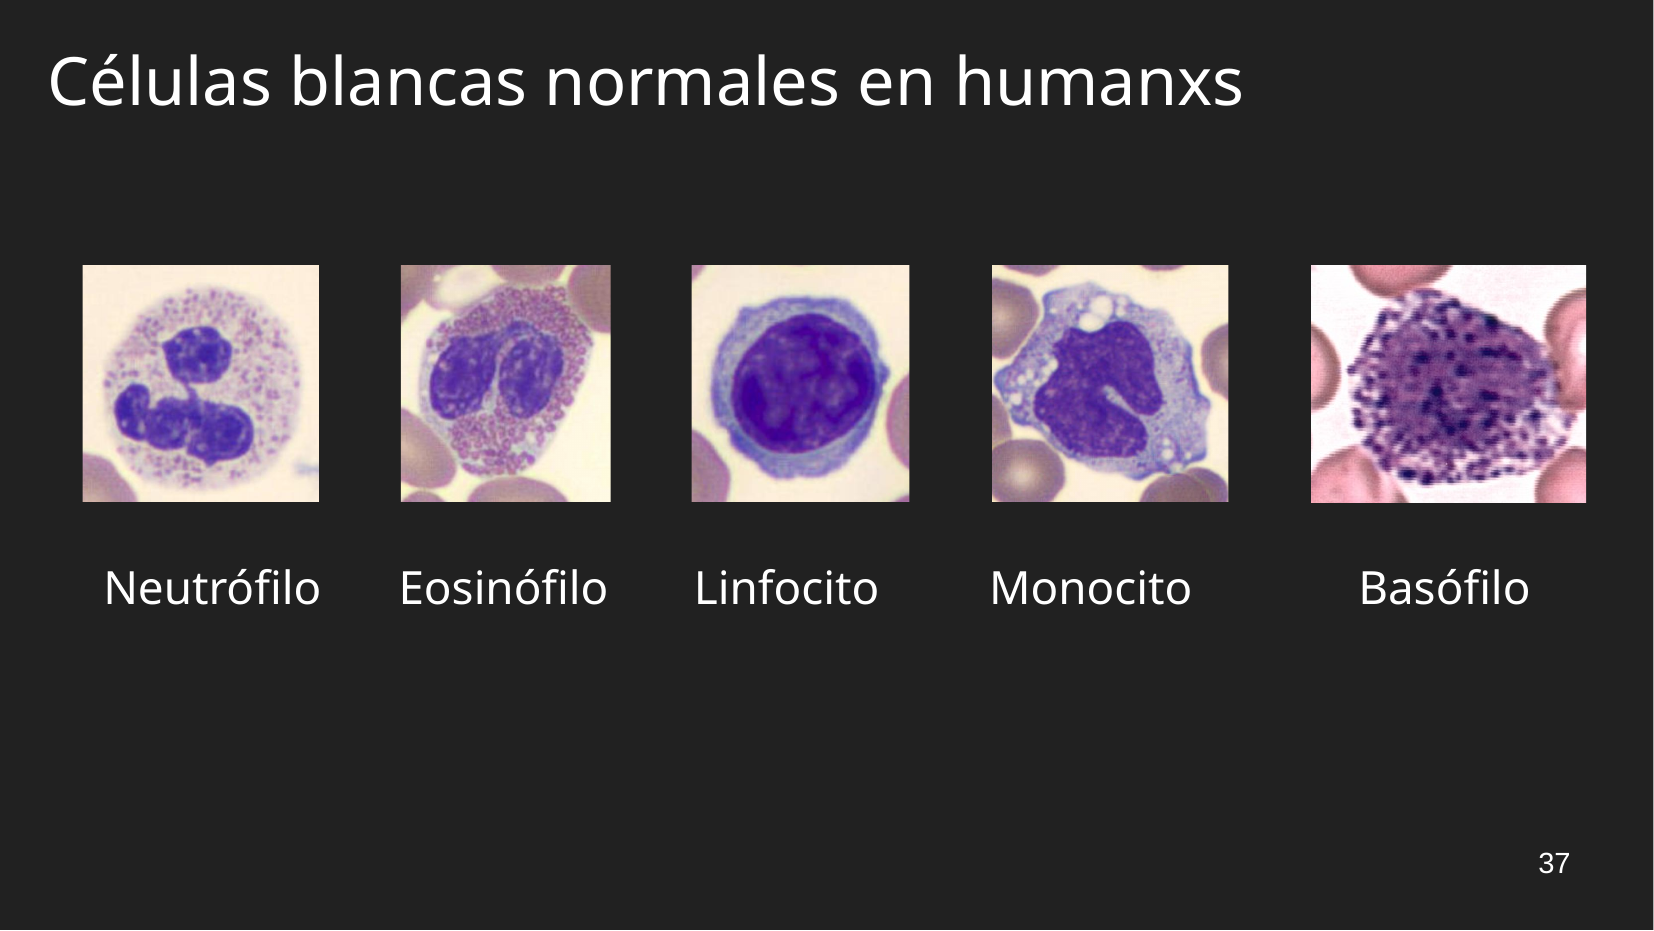

# Células blancas normales en humanxs
Neutrófilo		Eosinófilo		Linfocito		Monocito			Basófilo
37